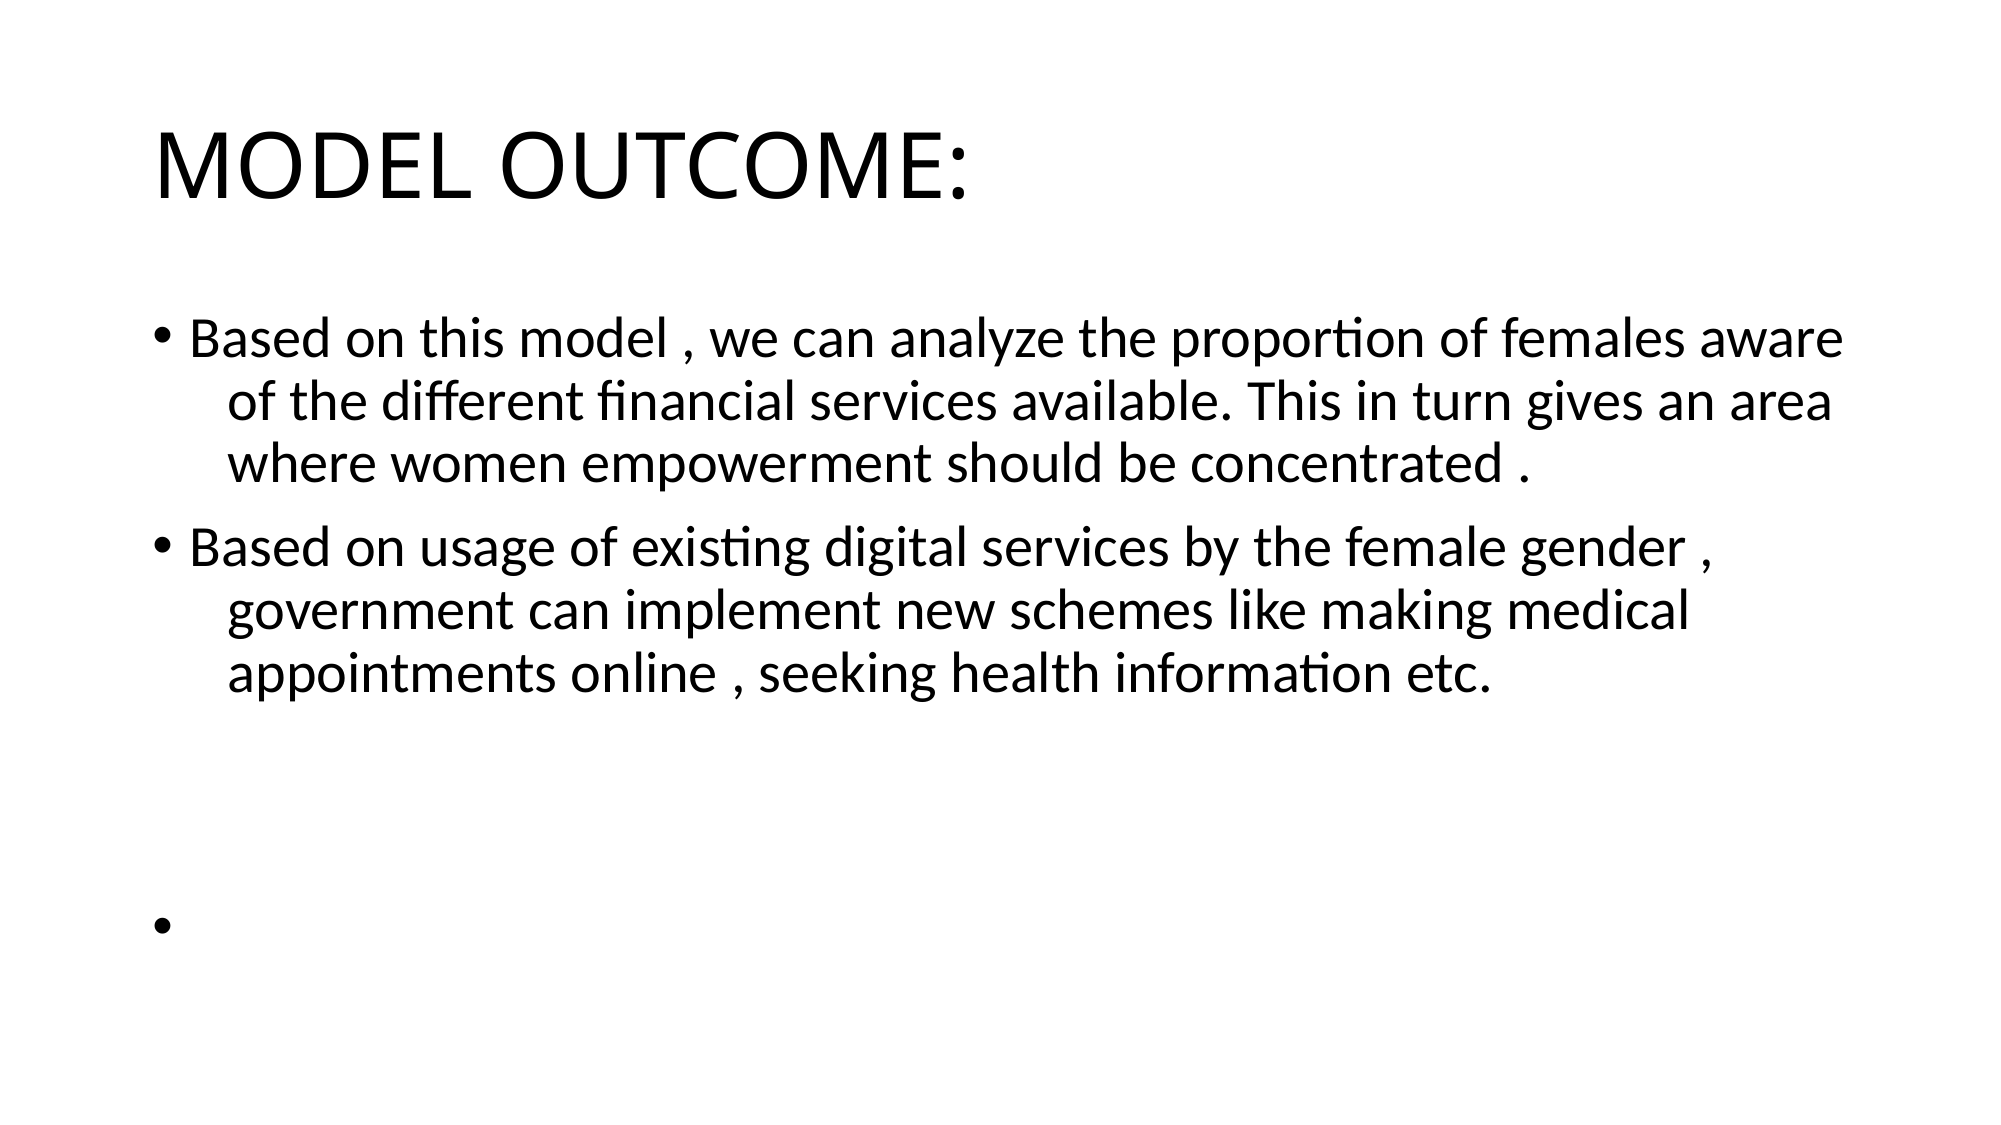

# MODEL OUTCOME:
Based on this model , we can analyze the proportion of females aware of the different financial services available. This in turn gives an area where women empowerment should be concentrated .
Based on usage of existing digital services by the female gender , government can implement new schemes like making medical appointments online , seeking health information etc.